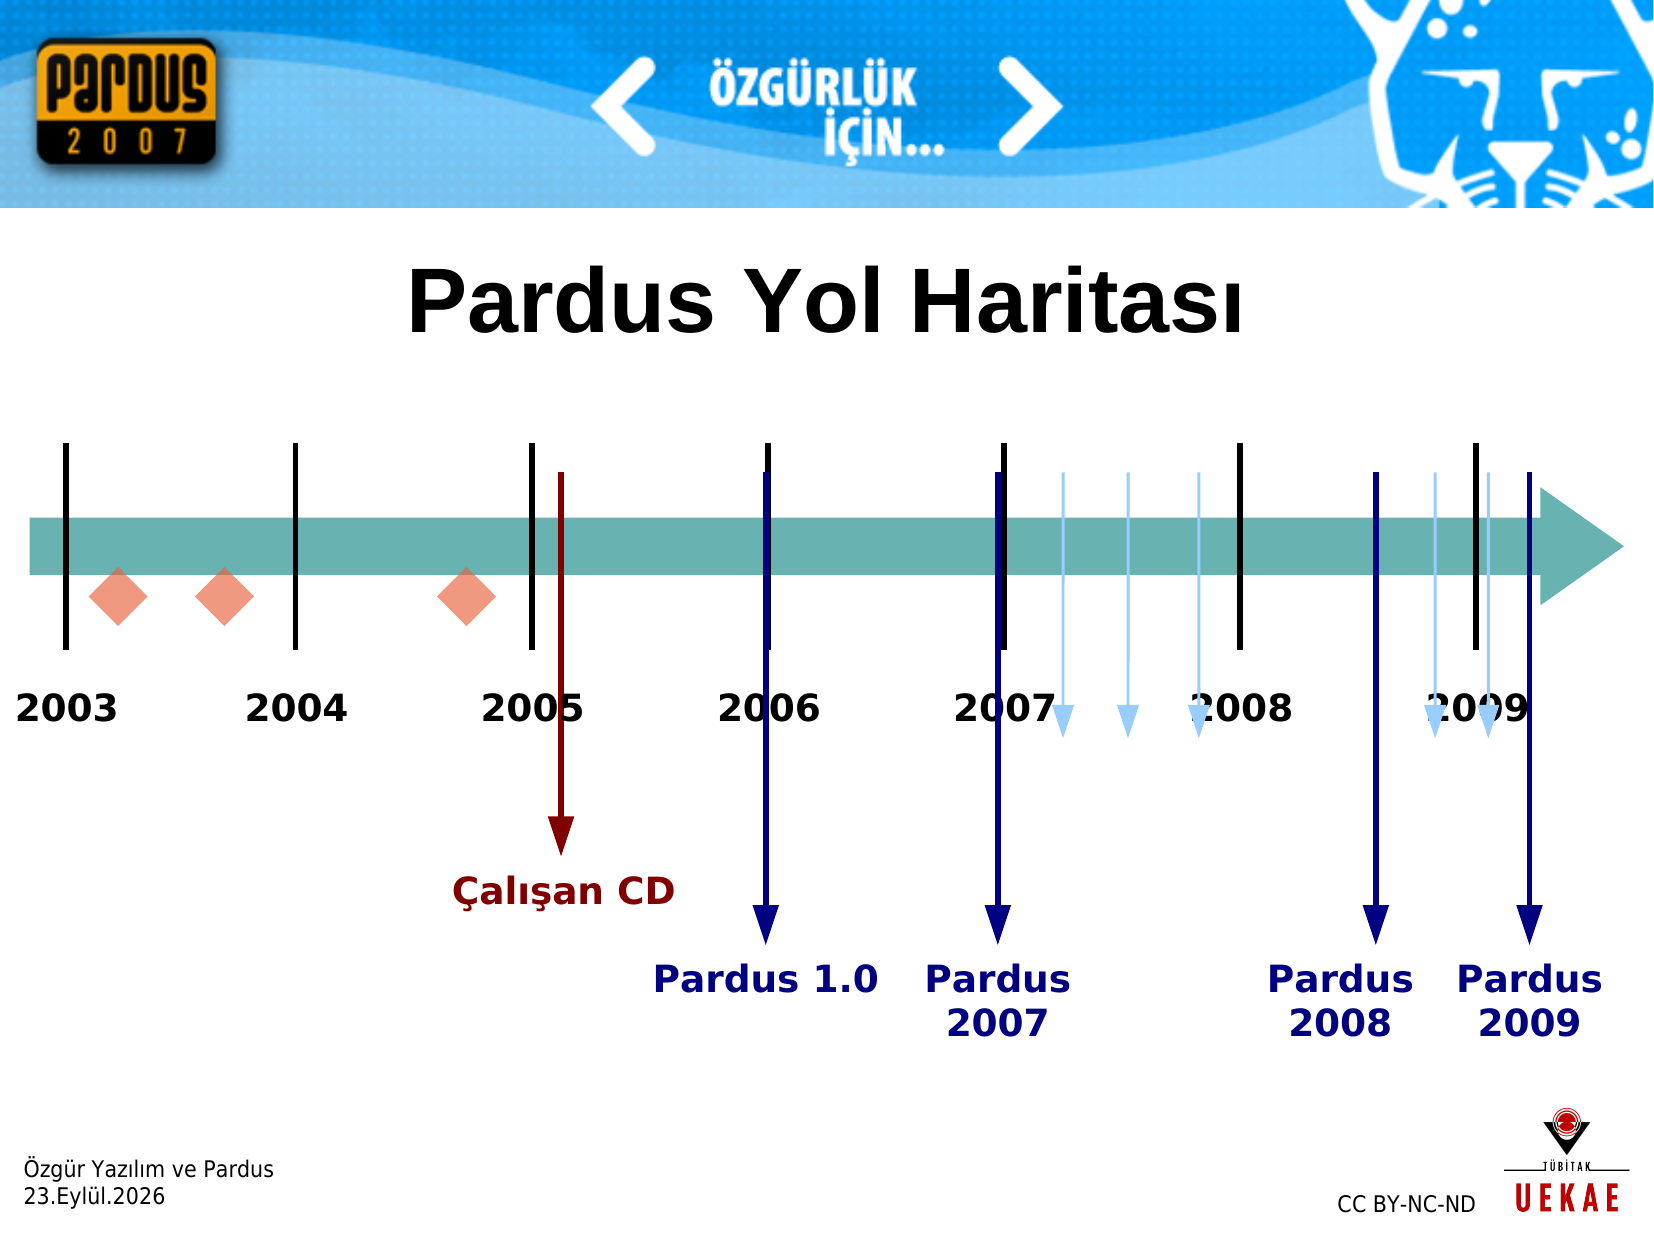

# Pardus Yol Haritası
2003
2004
2005
2006
2007
2008
2009
Çalışan CD
Pardus 1.0
Pardus
2007
Pardus
2008
Pardus
2009